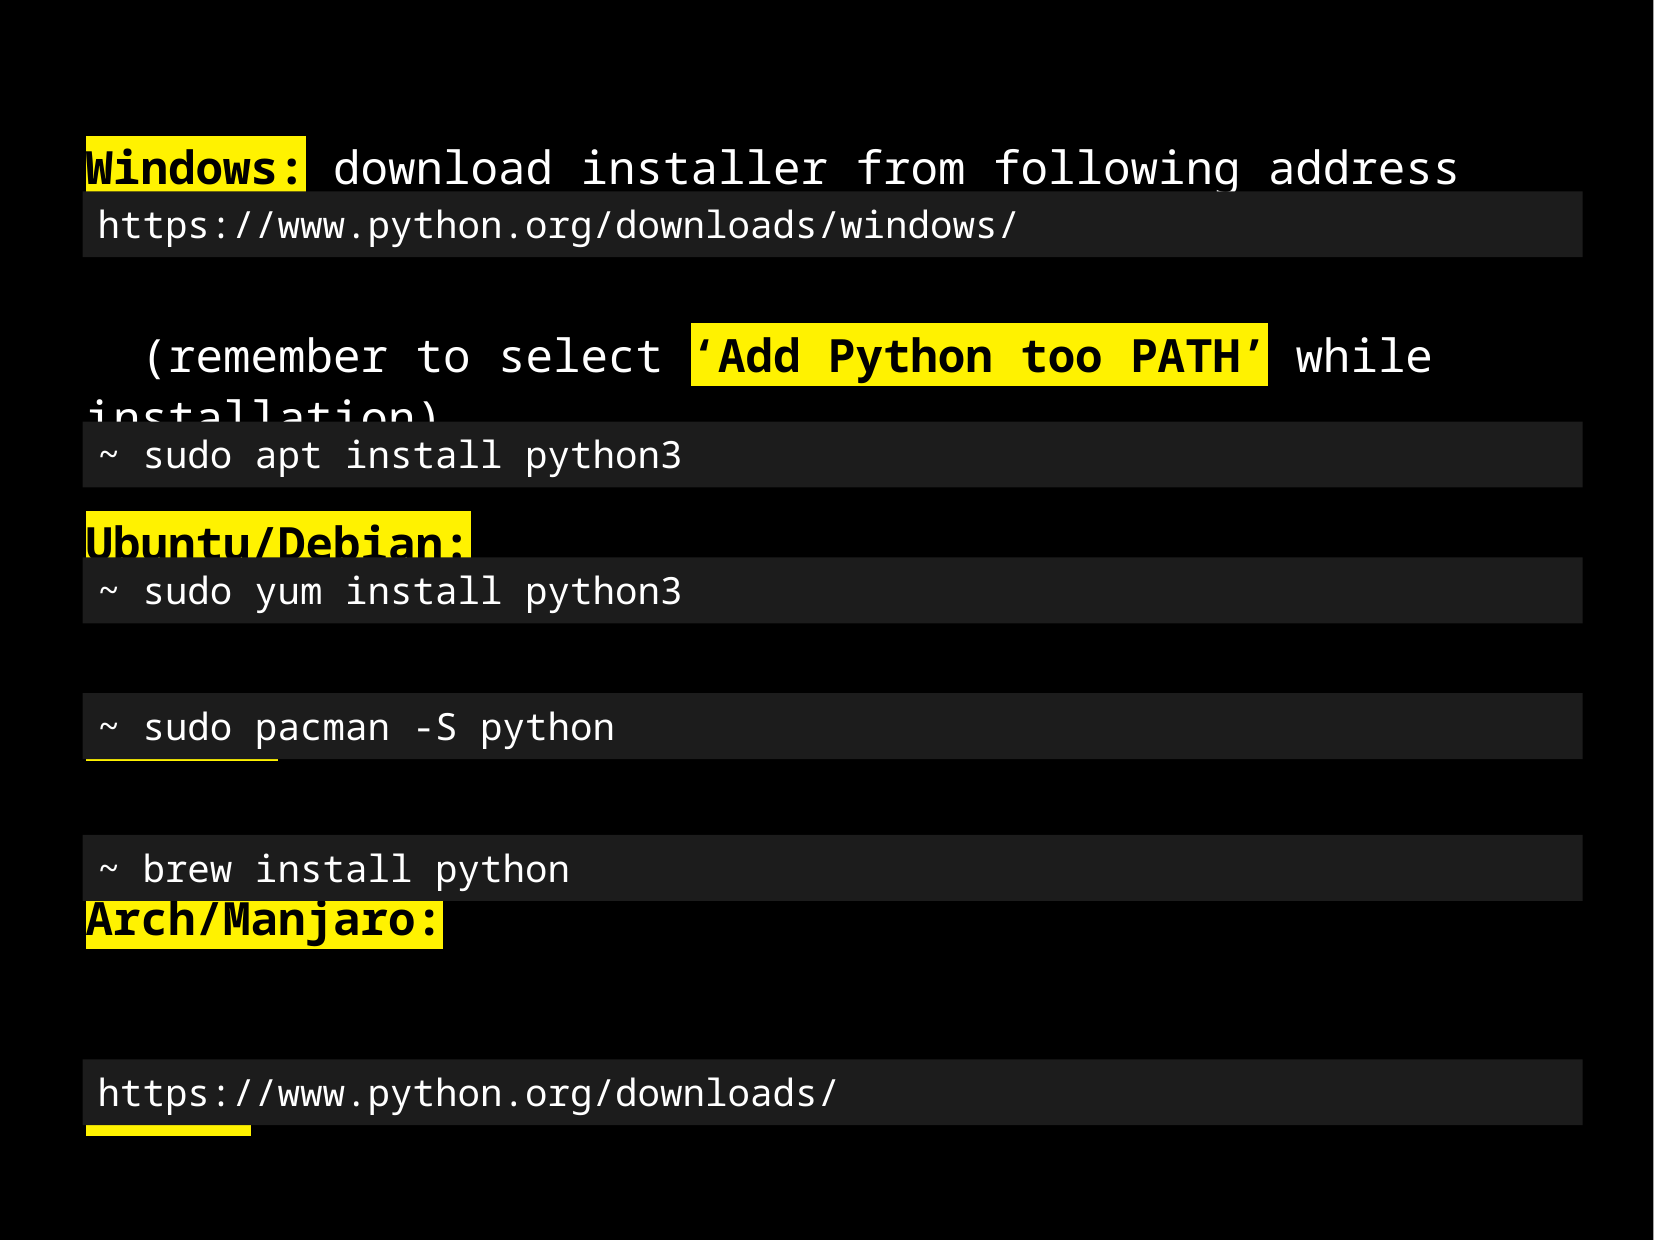

Windows: download installer from following address
 (remember to select ‘Add Python too PATH’ while installation)
Ubuntu/Debian:
Fedora:
Arch/Manjaro:
MacOS:
for source files and packages for almost any operating systems check following address:
https://www.python.org/downloads/windows/
~ sudo apt install python3
~ sudo yum install python3
~ sudo pacman -S python
~ brew install python
https://www.python.org/downloads/